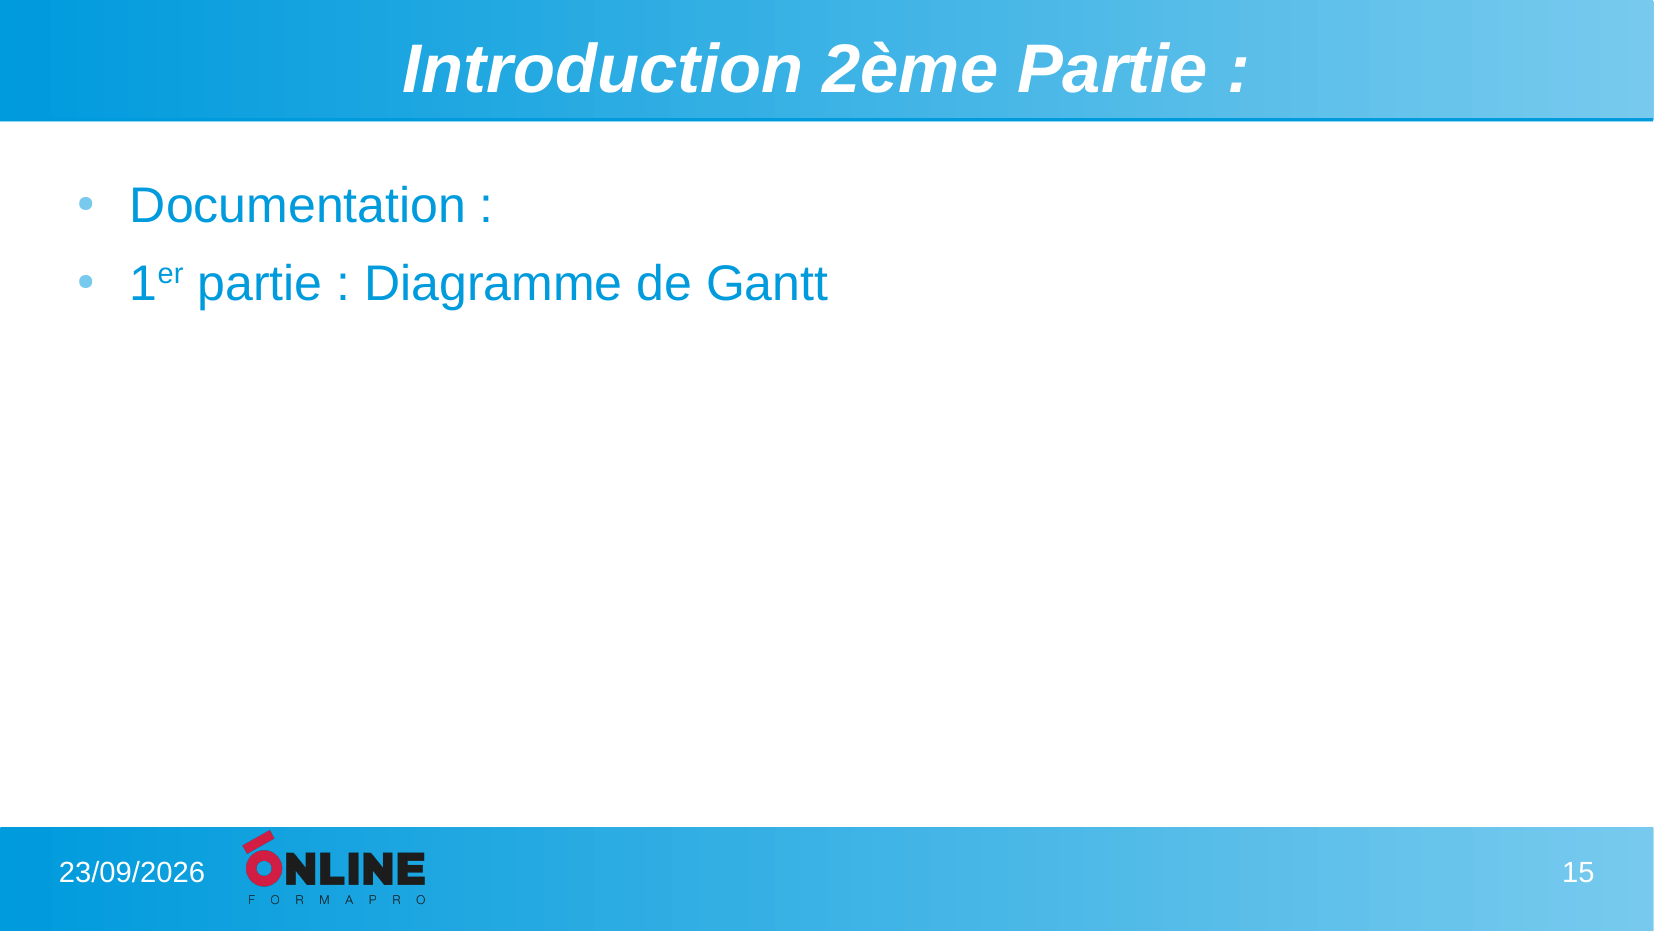

# Introduction 2ème Partie :
Documentation :
1er partie : Diagramme de Gantt
15